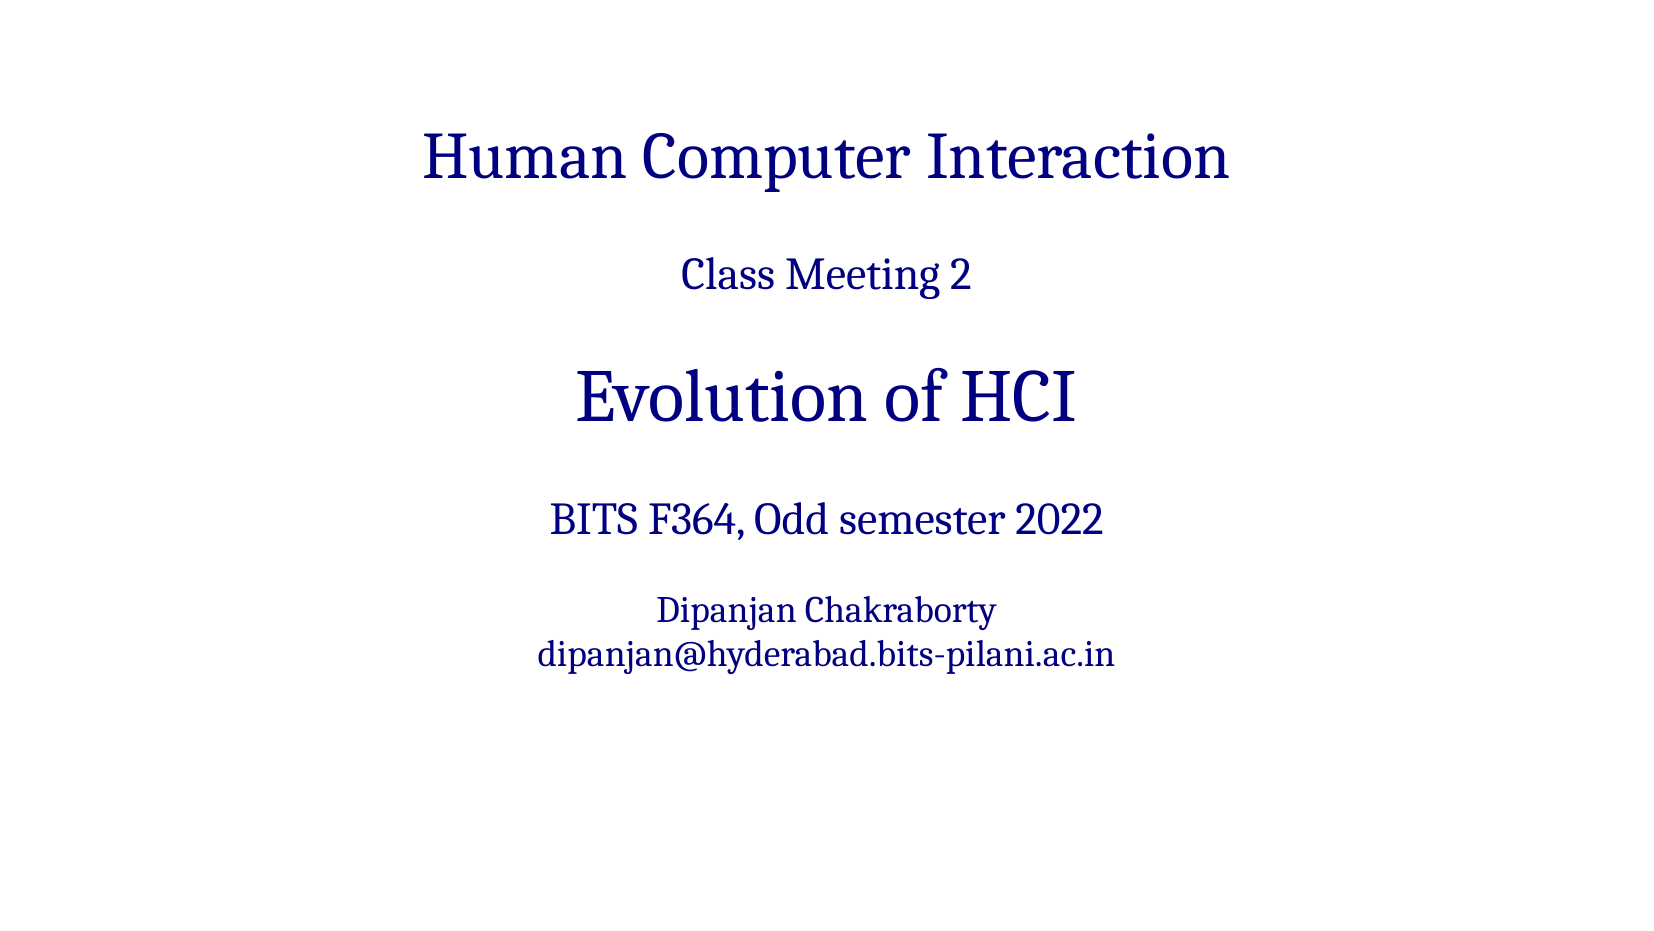

# Human Computer Interaction
Class Meeting 2
Evolution of HCI
BITS F364, Odd semester 2022
Dipanjan Chakraborty
dipanjan@hyderabad.bits-pilani.ac.in